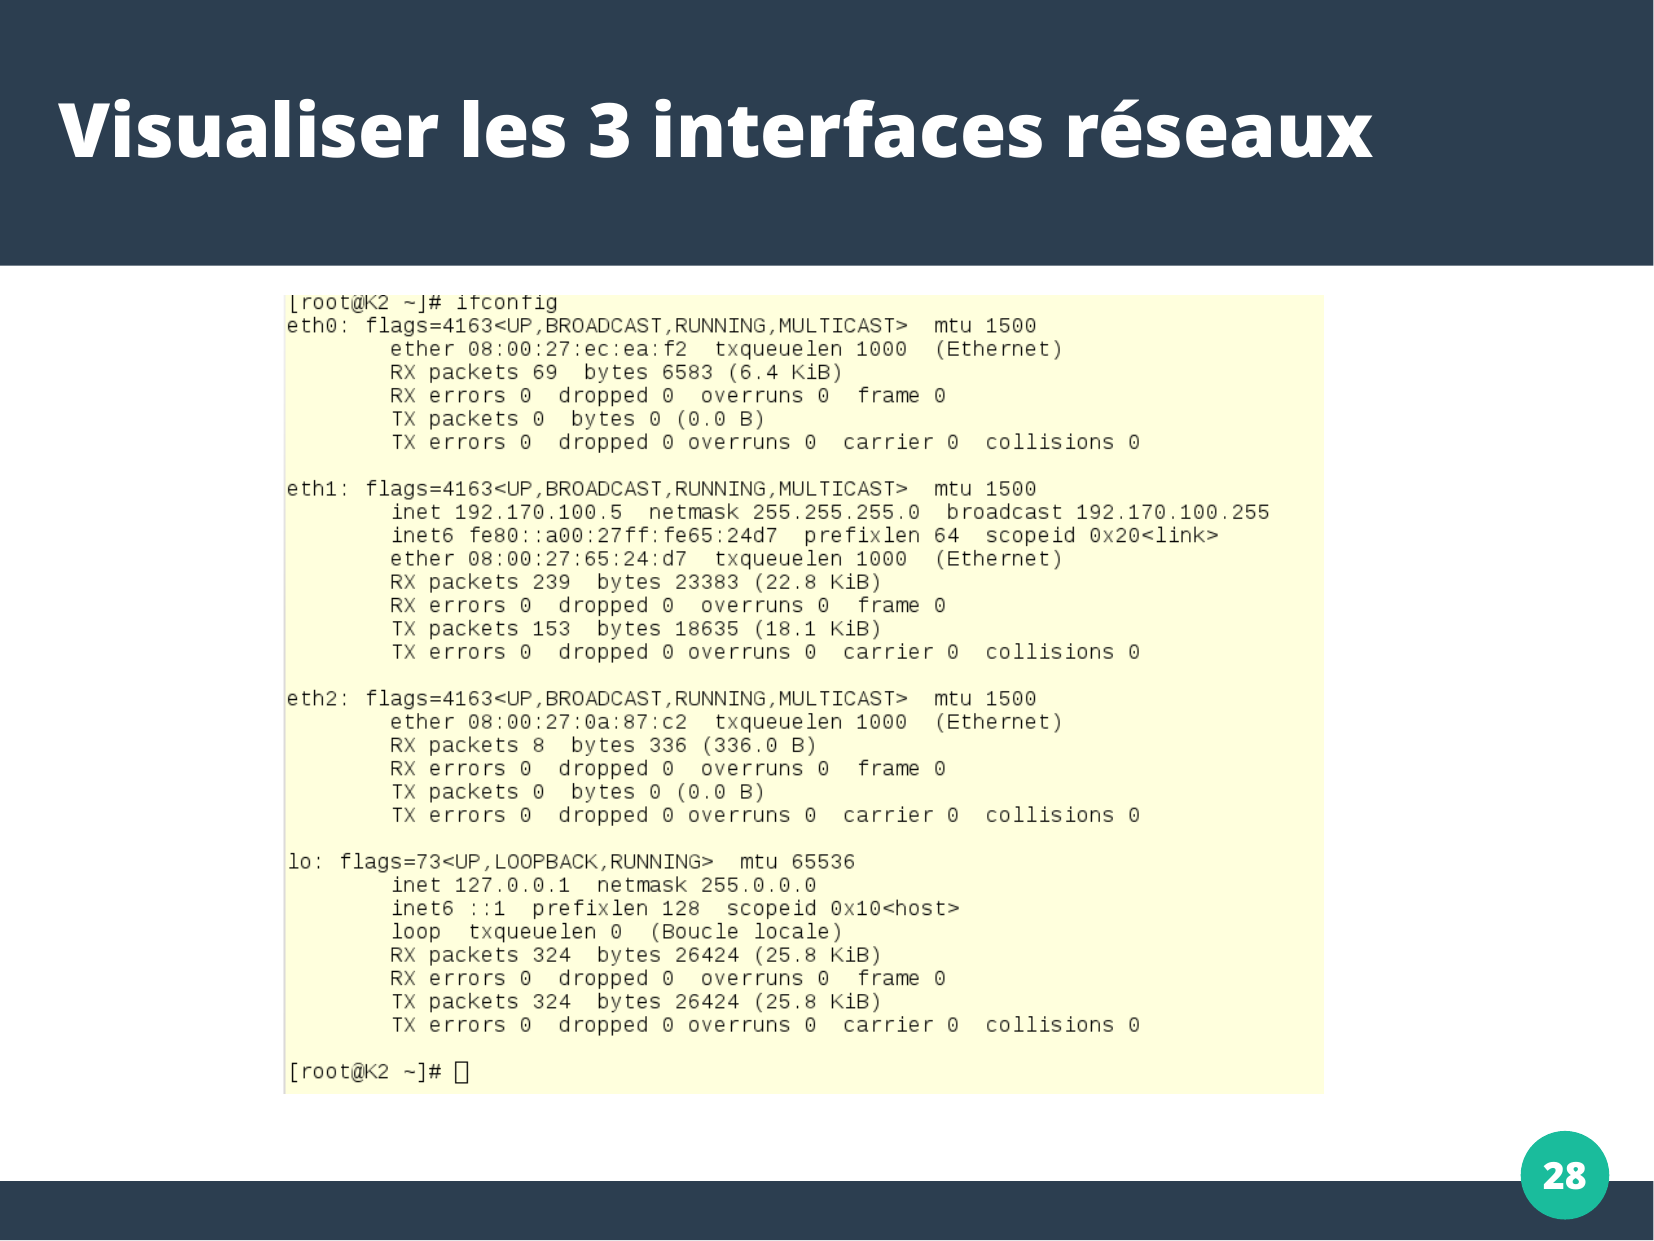

# Visualiser les 3 interfaces réseaux
28